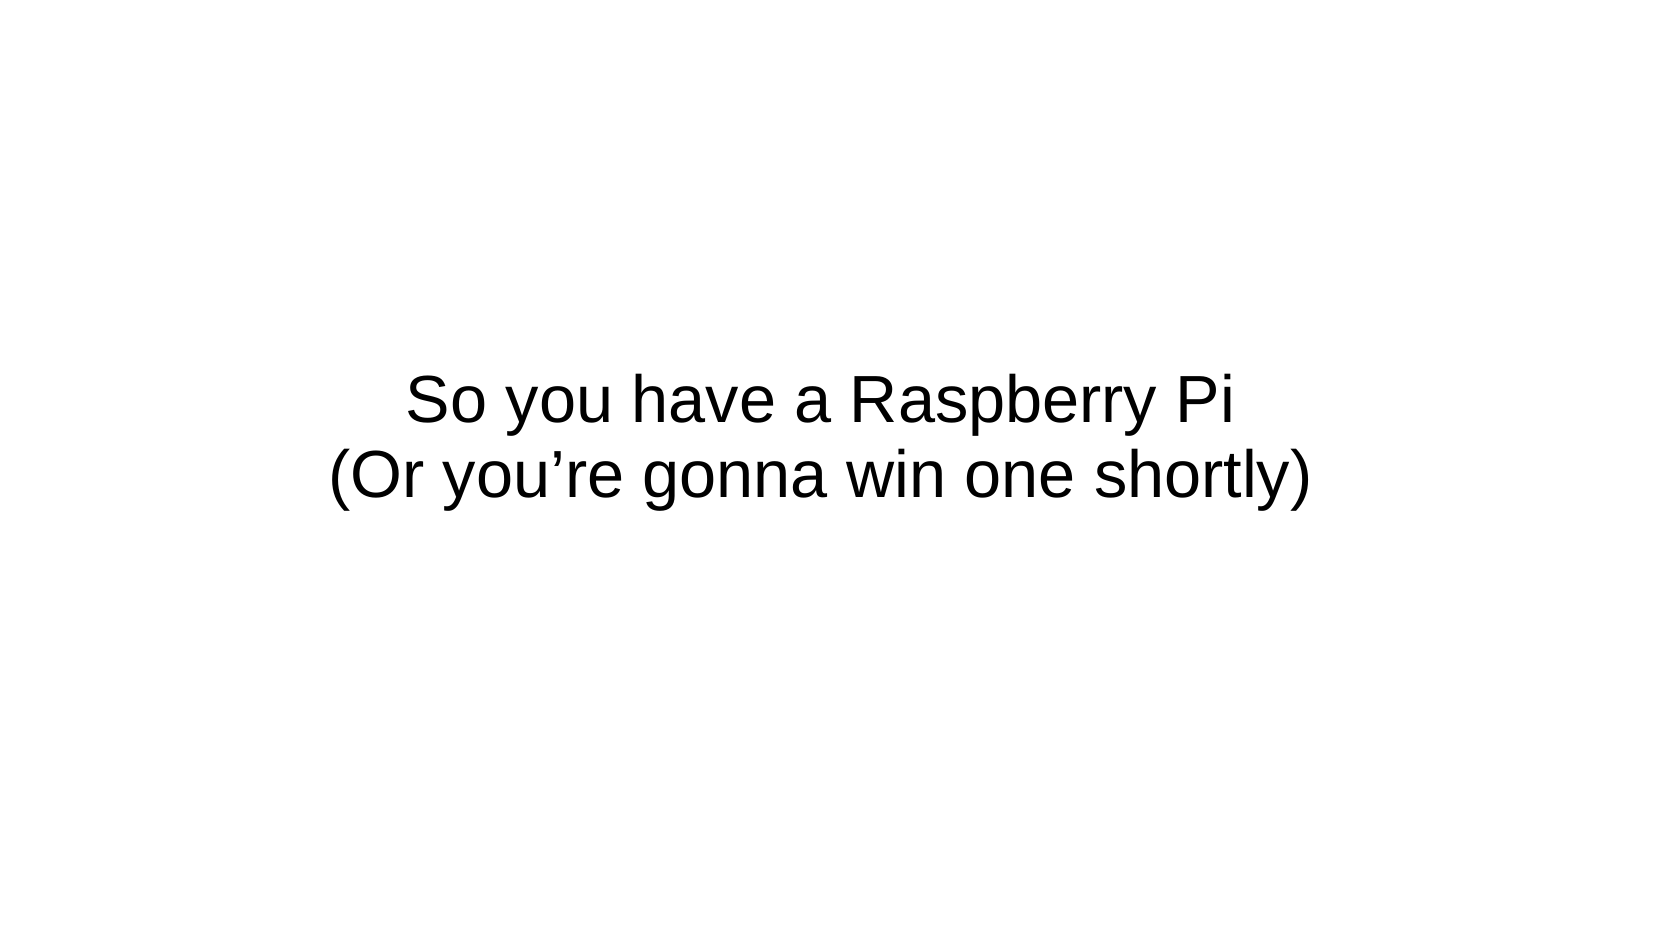

# So you have a Raspberry Pi (Or you’re gonna win one shortly)